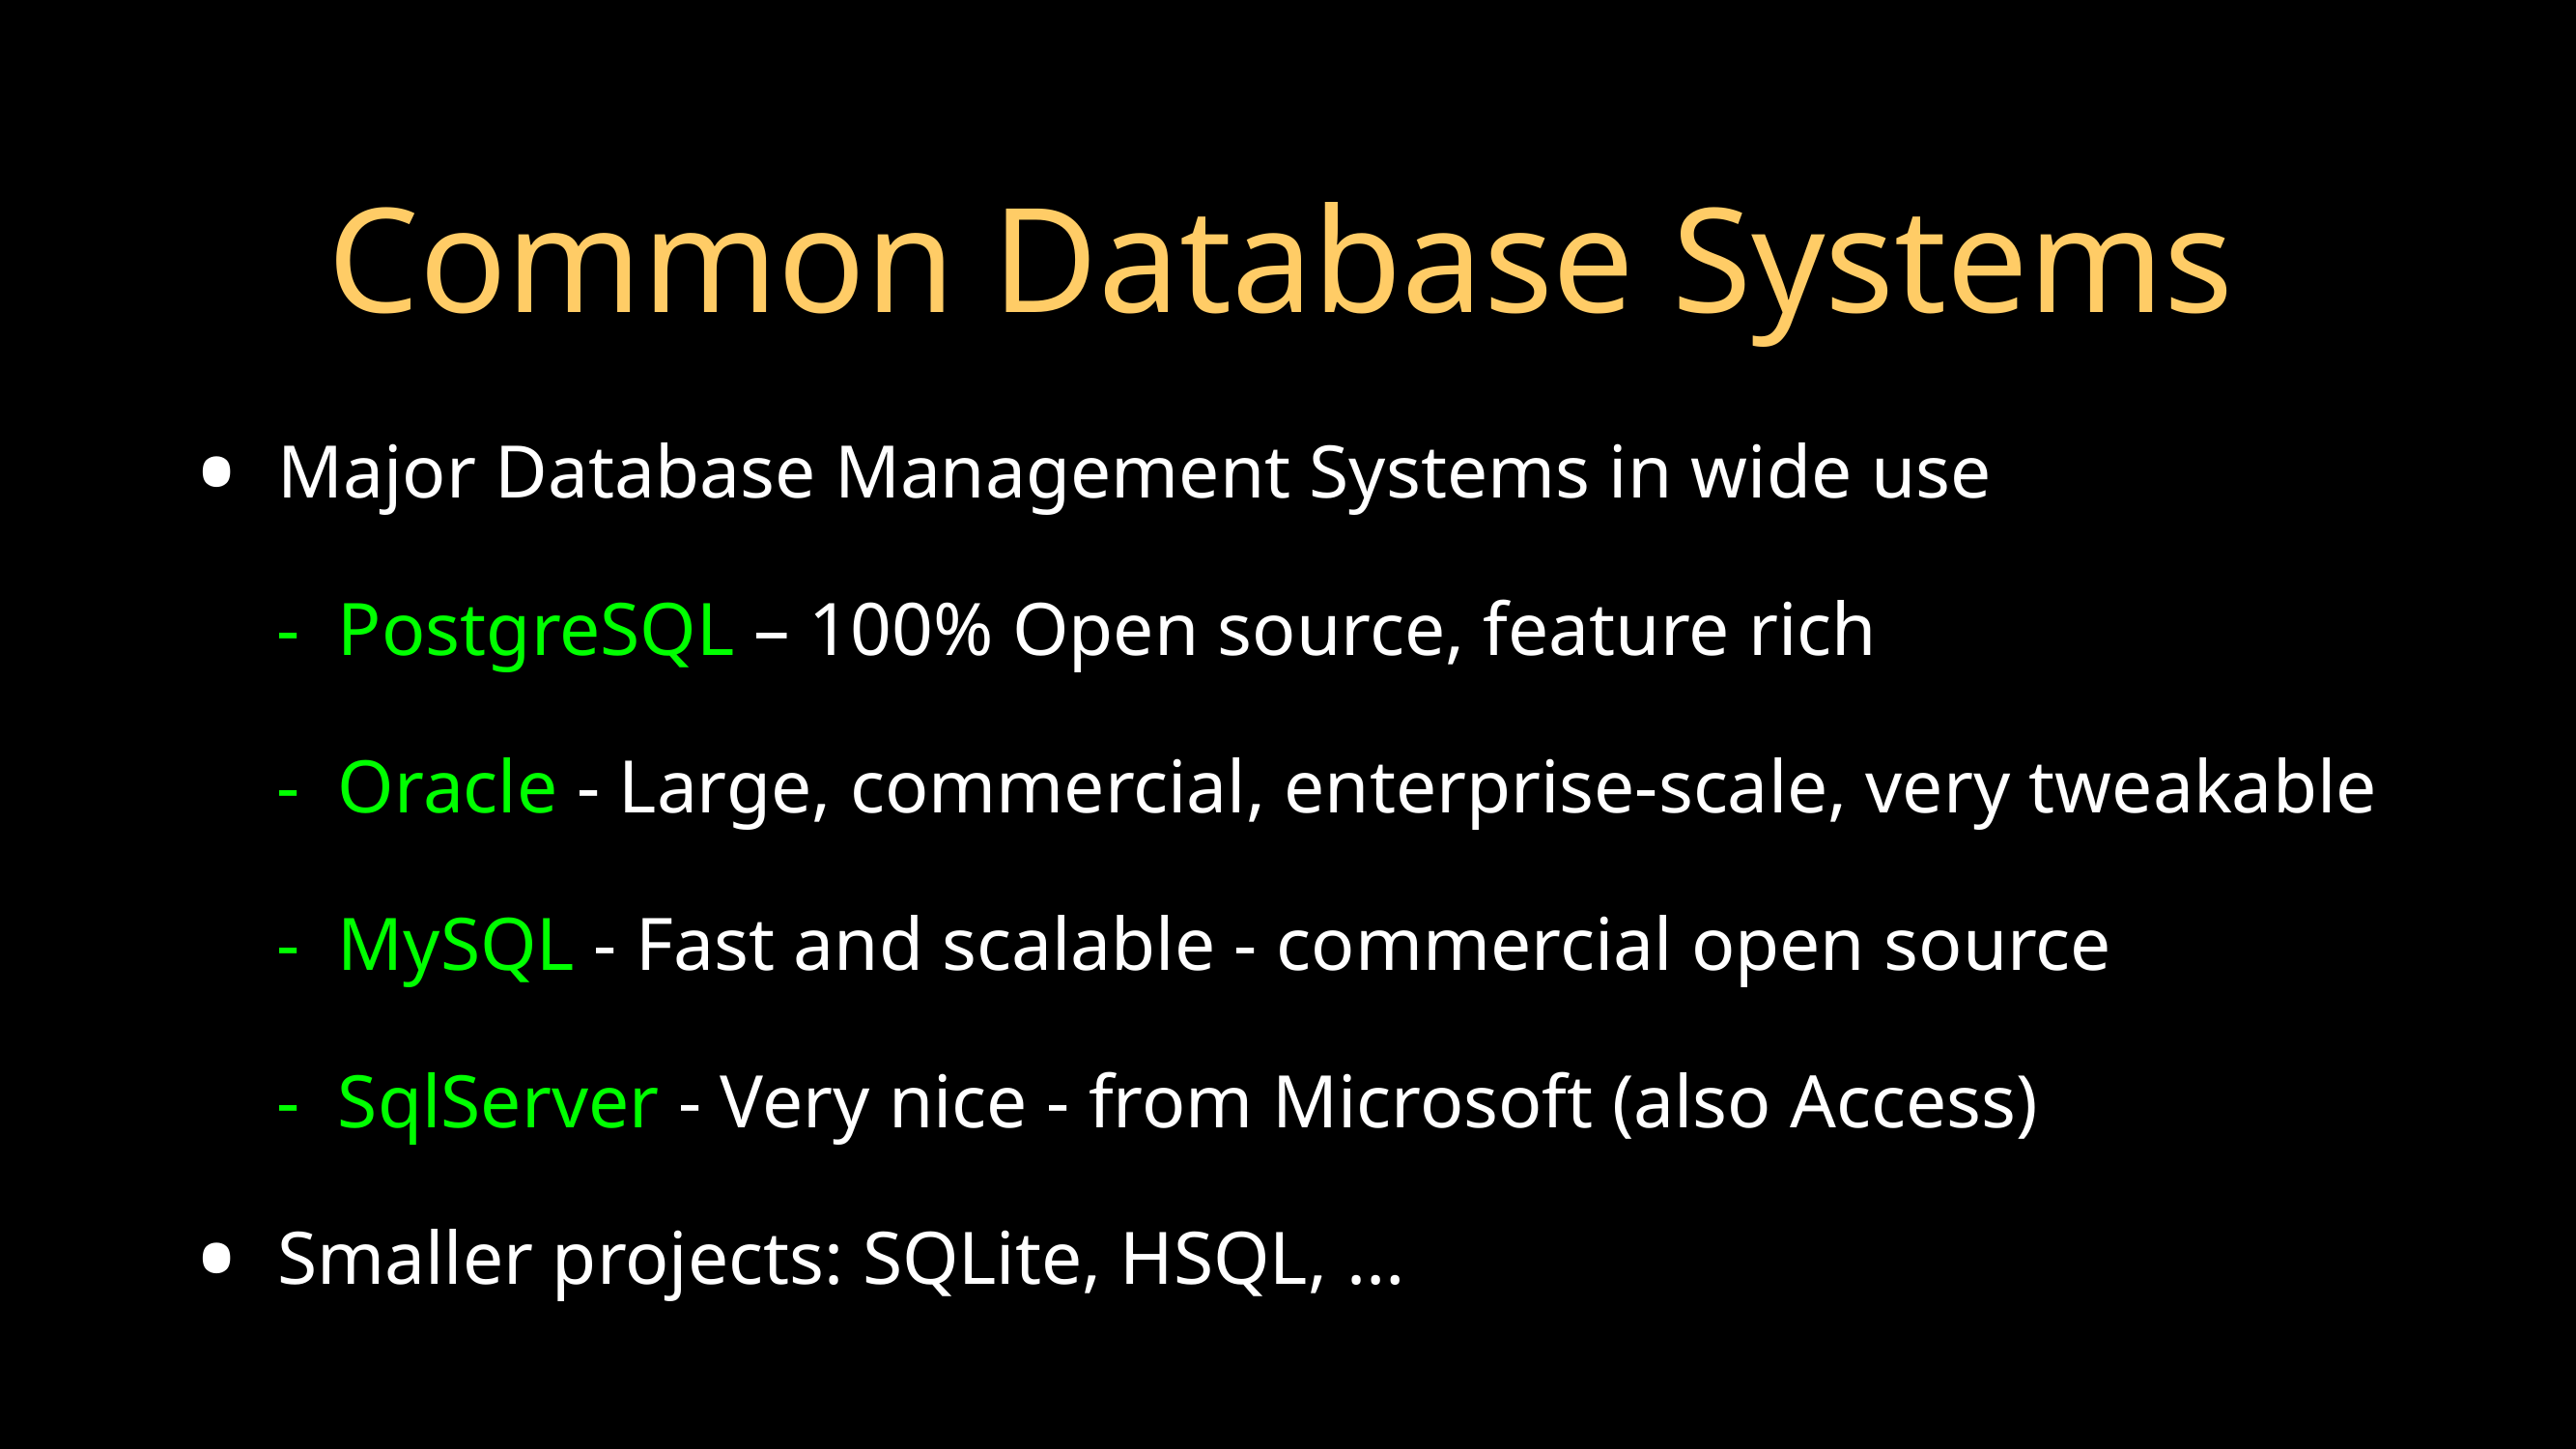

# Common Database Systems
Major Database Management Systems in wide use
 - PostgreSQL – 100% Open source, feature rich
 - Oracle - Large, commercial, enterprise-scale, very tweakable
 - MySQL - Fast and scalable - commercial open source
 - SqlServer - Very nice - from Microsoft (also Access)
Smaller projects: SQLite, HSQL, …